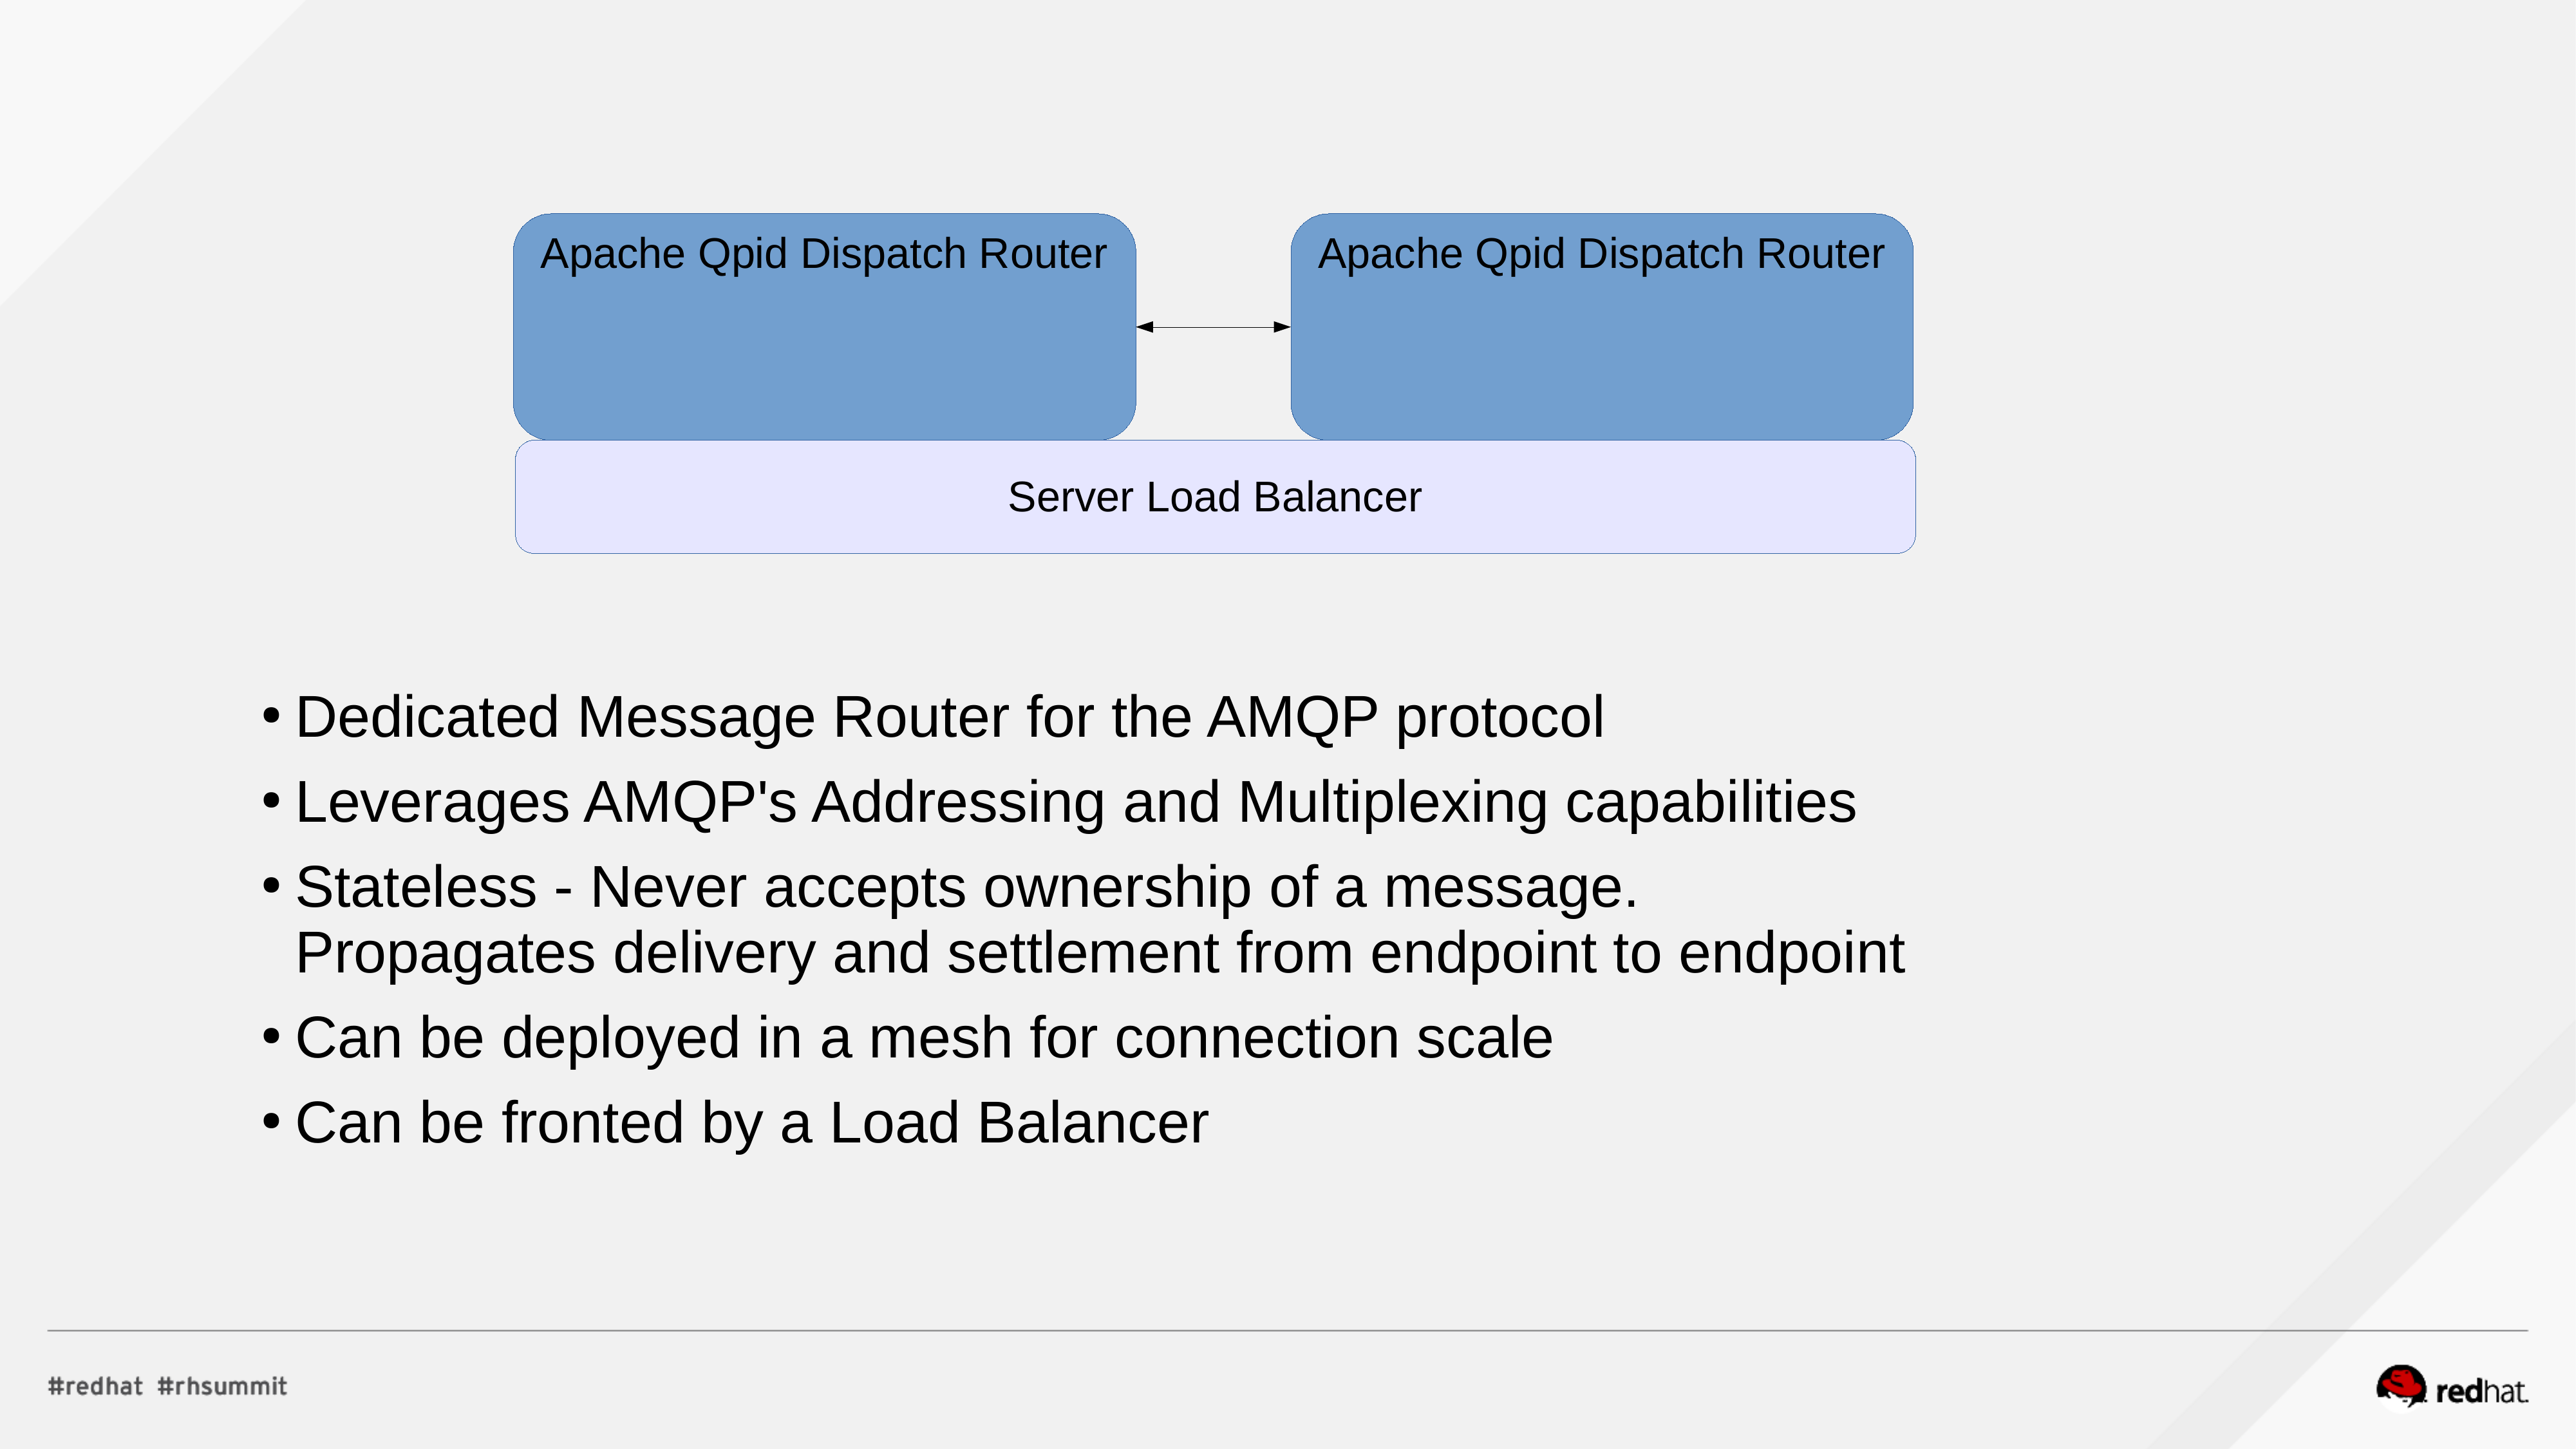

Apache Qpid Dispatch Router
Apache Qpid Dispatch Router
Server Load Balancer
# Dedicated Message Router for the AMQP protocol
Leverages AMQP's Addressing and Multiplexing capabilities
Stateless - Never accepts ownership of a message.
Propagates delivery and settlement from endpoint to endpoint
Can be deployed in a mesh for connection scale
Can be fronted by a Load Balancer